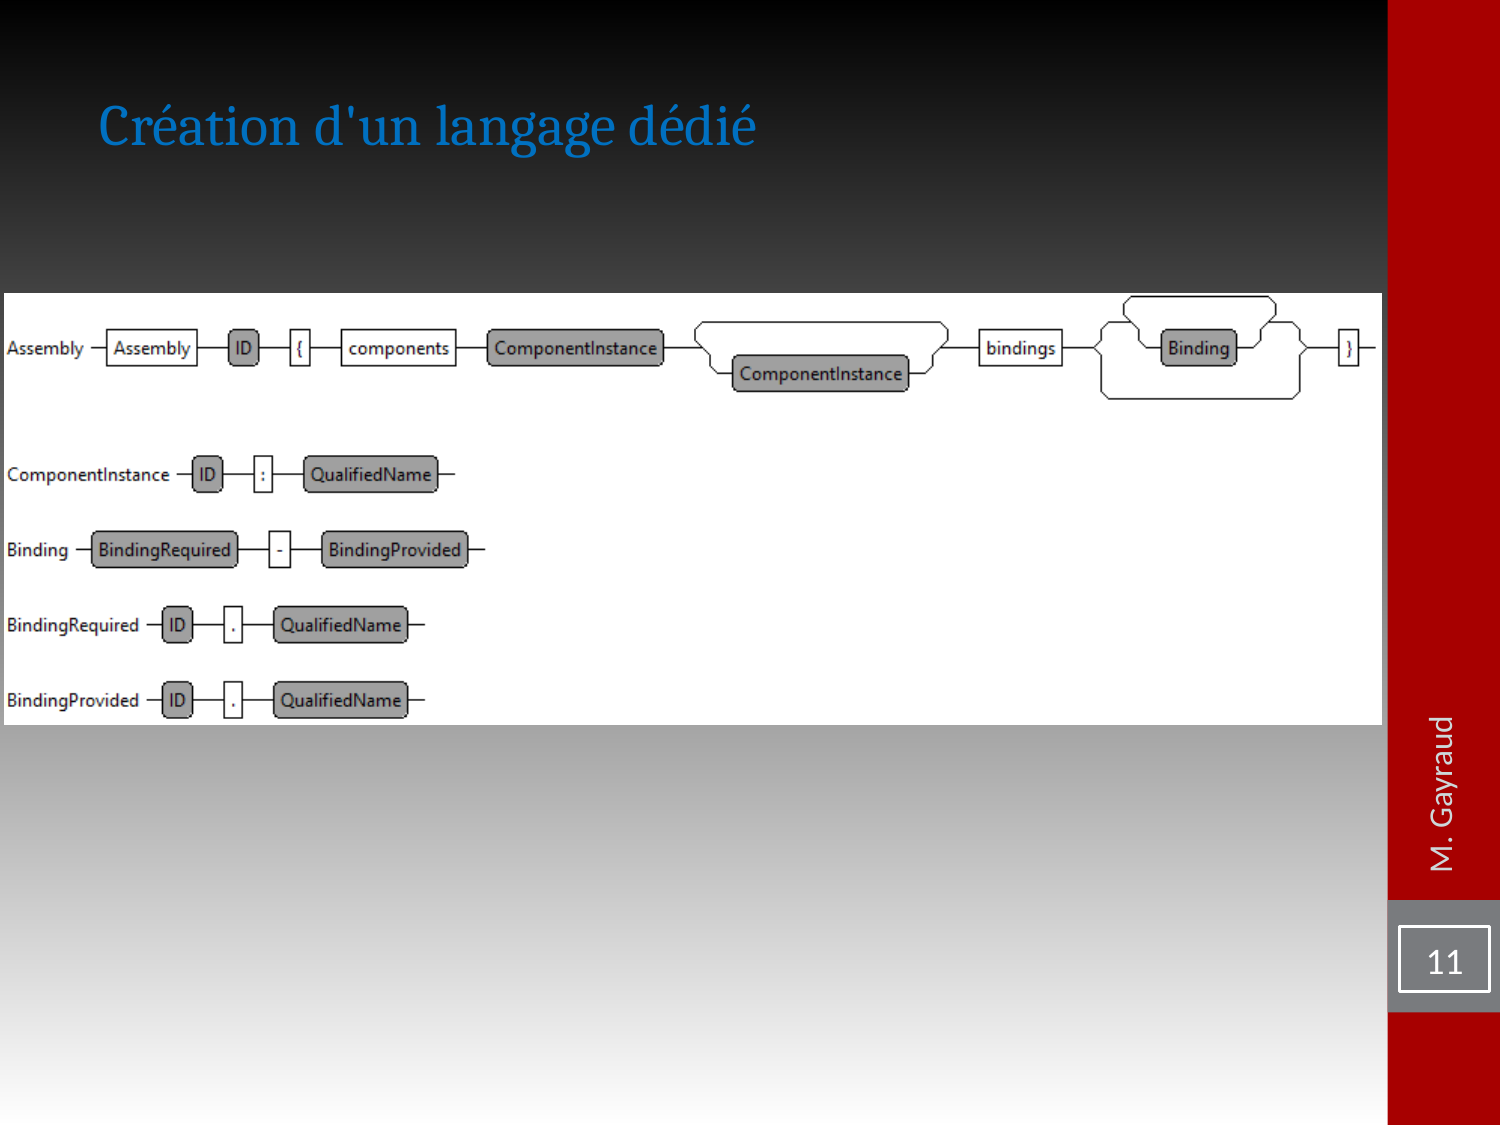

# Création d'un langage dédié
M. Gayraud